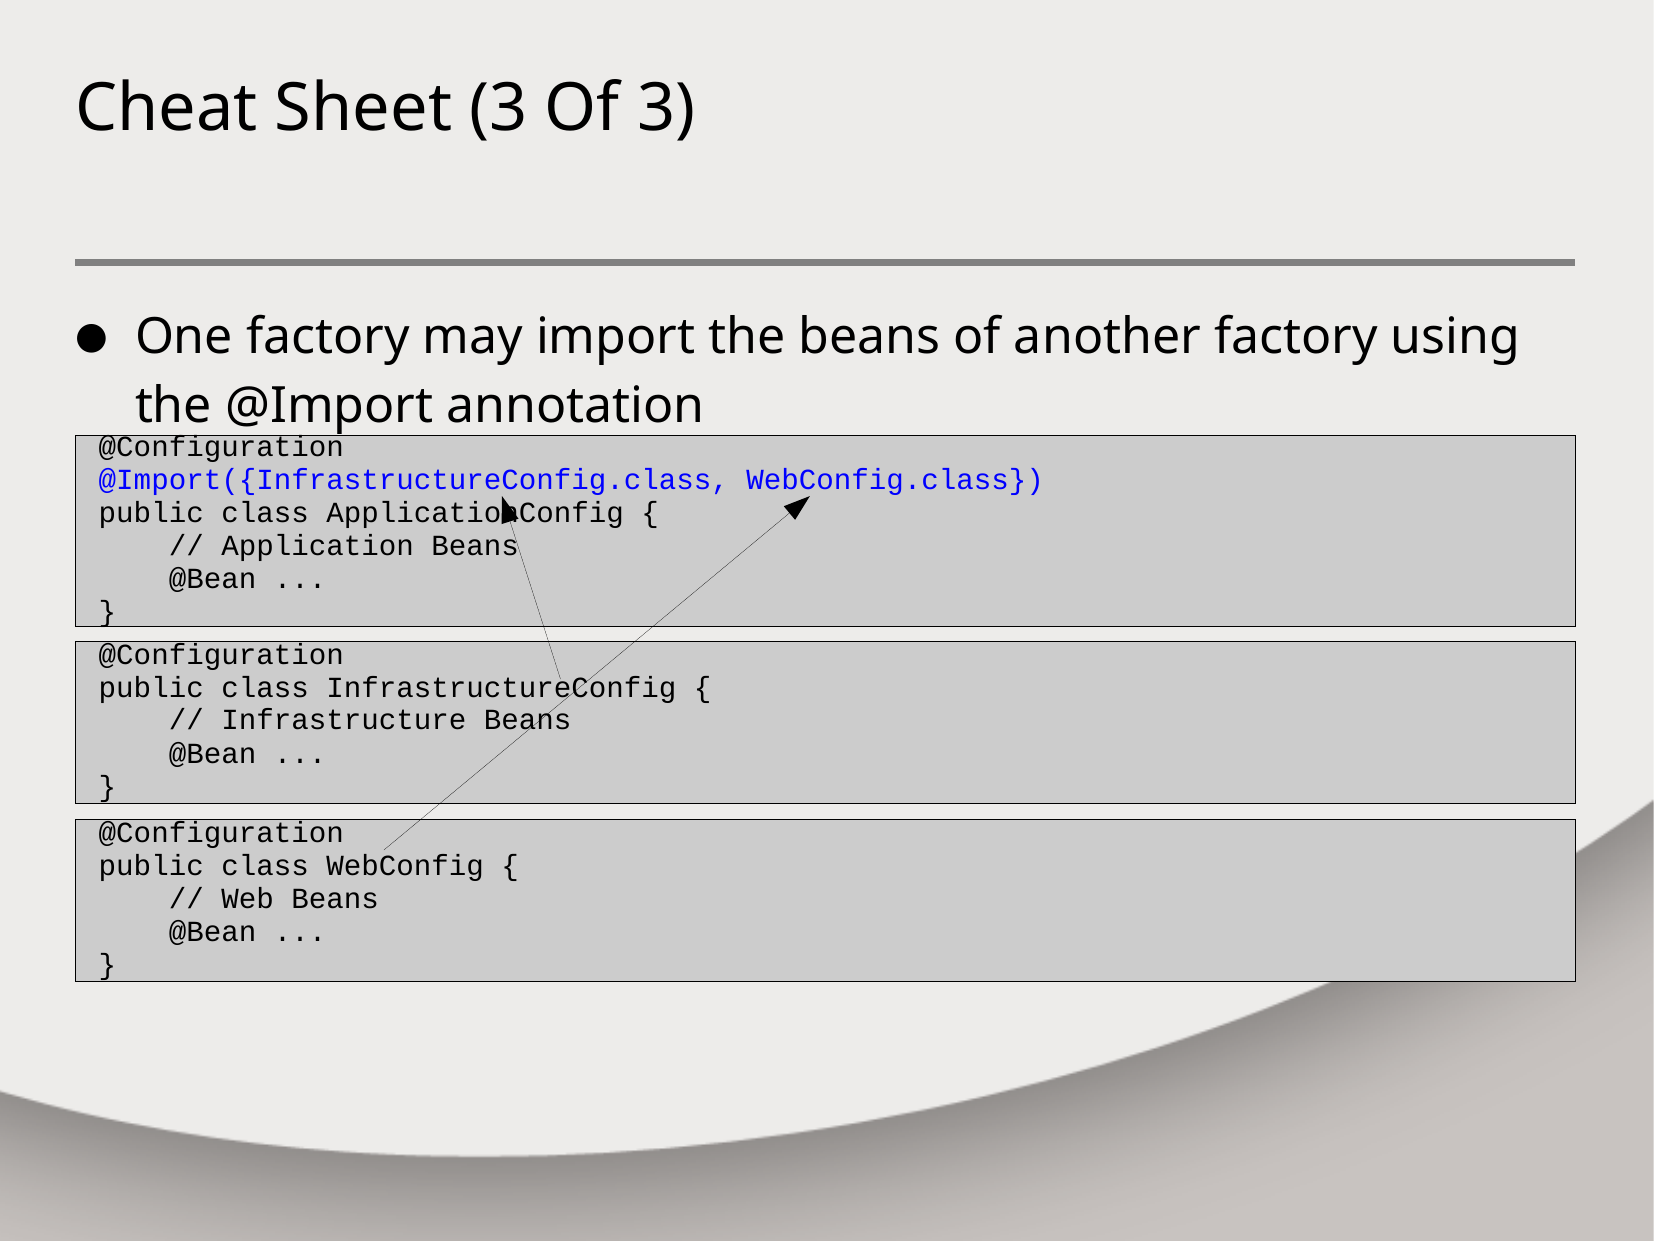

# Cheat Sheet (3 Of 3)
One factory may import the beans of another factory using the @Import annotation
@Configuration
@Import({InfrastructureConfig.class, WebConfig.class})
public class ApplicationConfig {
 // Application Beans
 @Bean ...
}
@Configuration
public class InfrastructureConfig {
 // Infrastructure Beans
 @Bean ...
}
@Configuration
public class WebConfig {
 // Web Beans
 @Bean ...
}